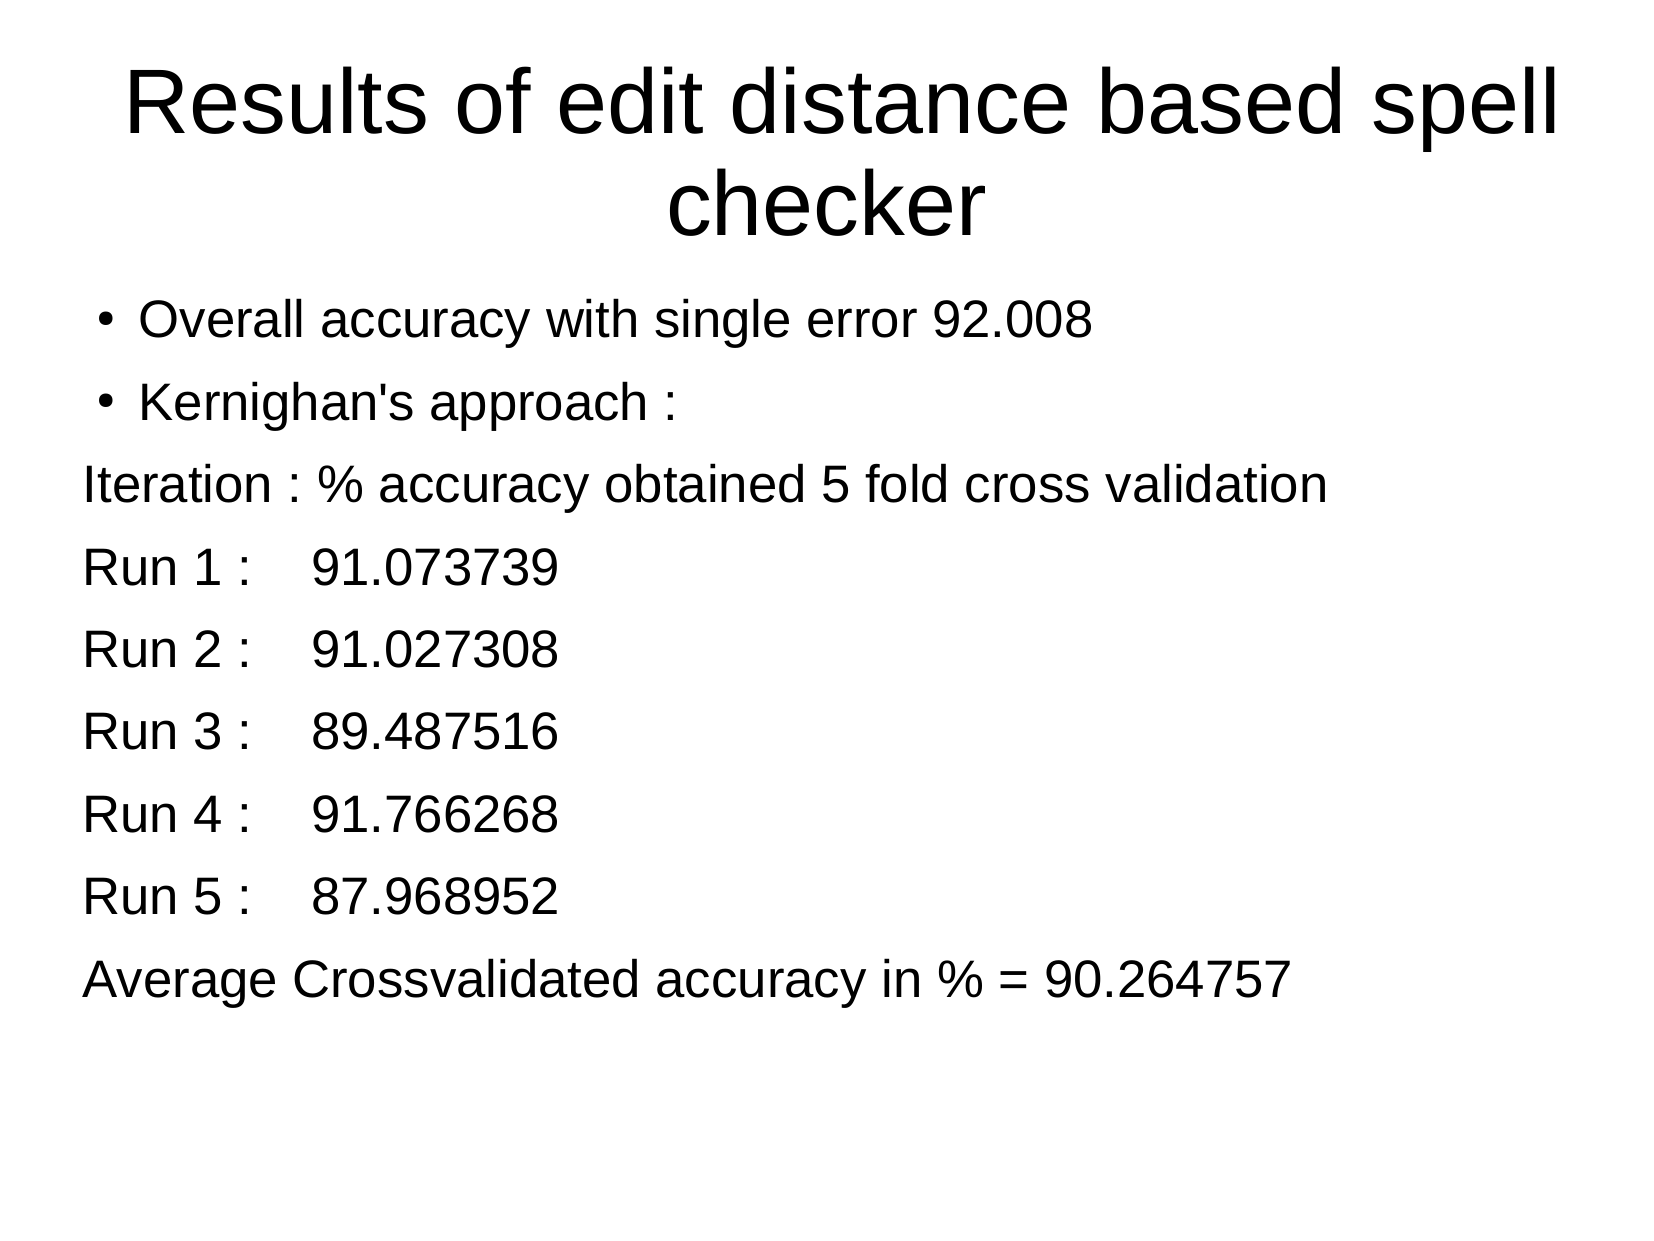

# Results of edit distance based spell checker
Overall accuracy with single error 92.008
Kernighan's approach :
Iteration : % accuracy obtained 5 fold cross validation
Run 1 : 91.073739
Run 2 : 91.027308
Run 3 : 89.487516
Run 4 : 91.766268
Run 5 : 87.968952
Average Crossvalidated accuracy in % = 90.264757